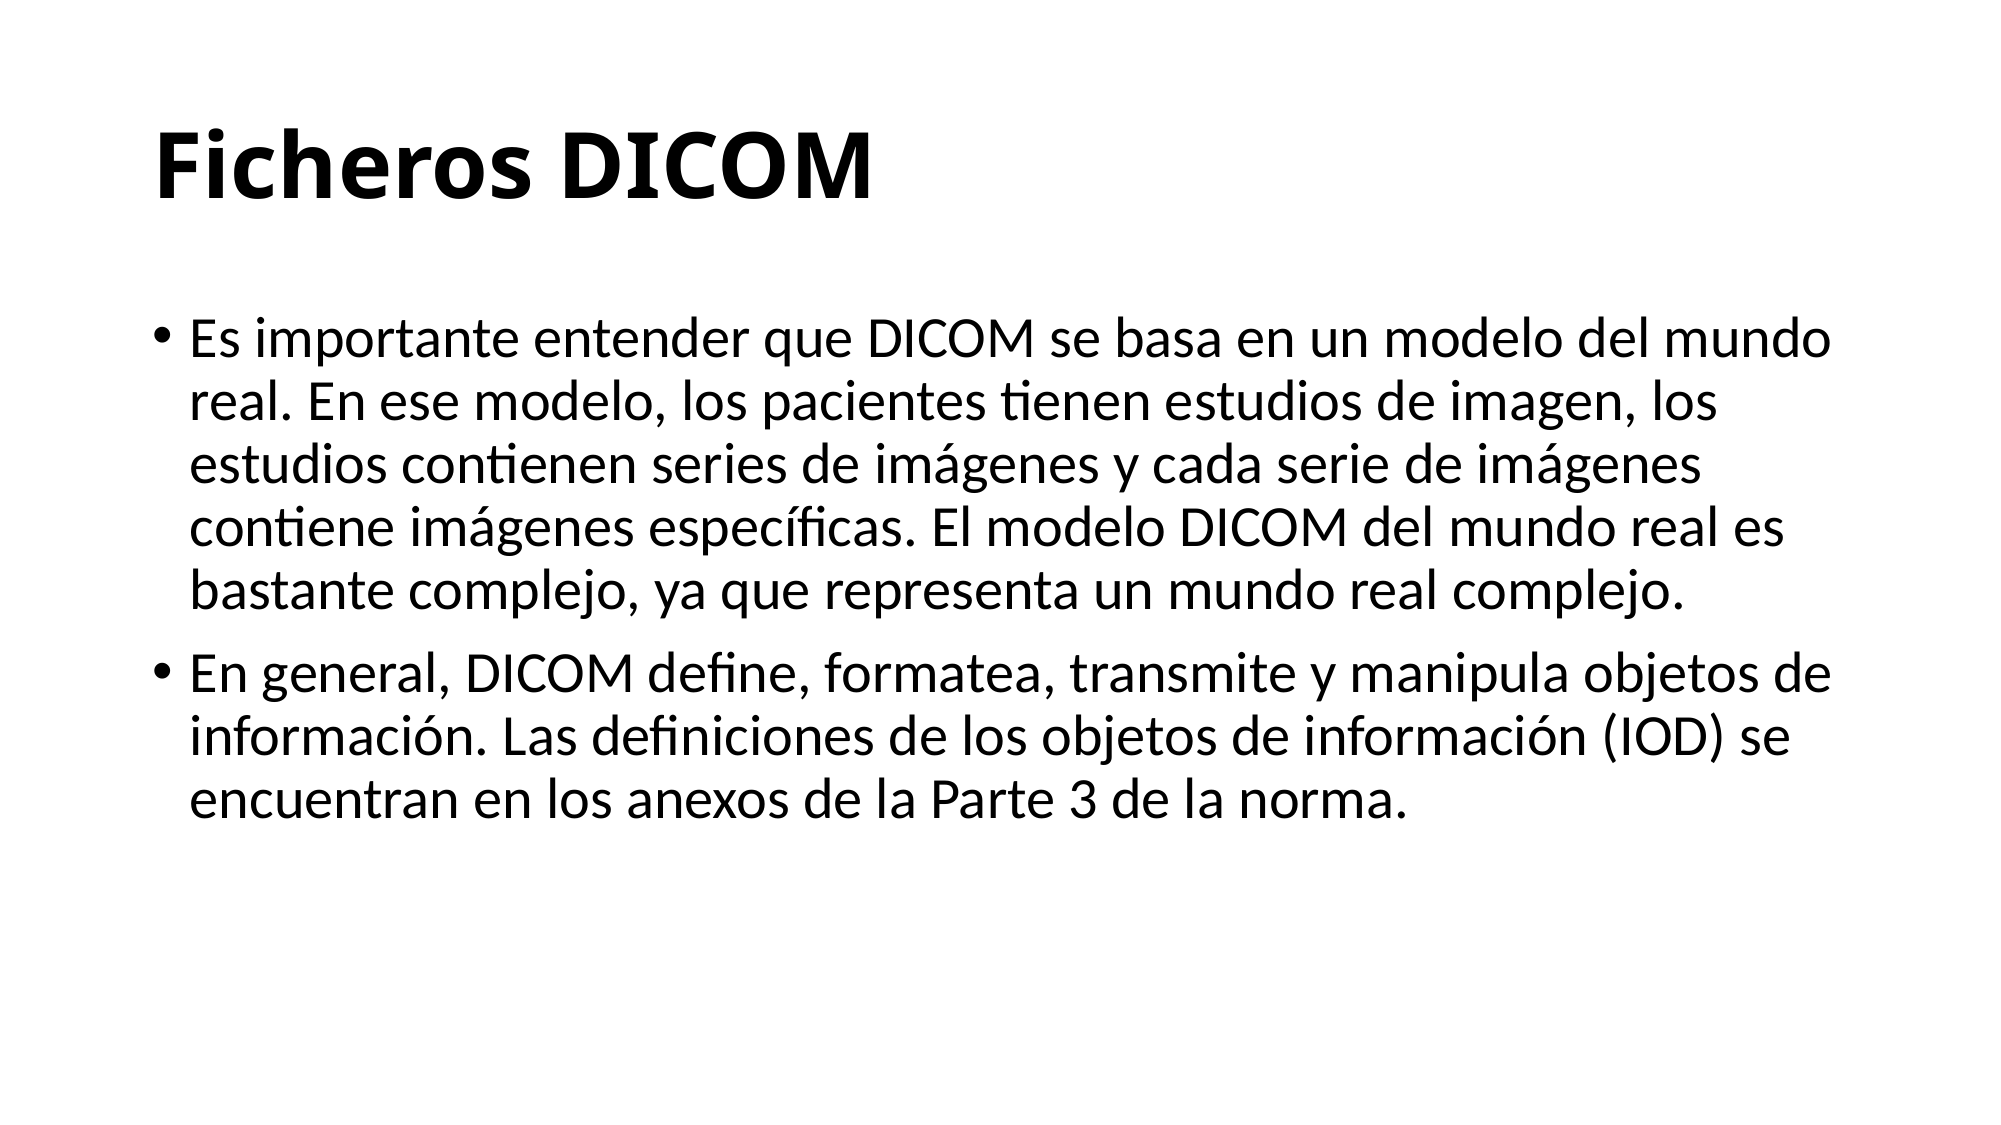

# Ficheros DICOM
Es importante entender que DICOM se basa en un modelo del mundo real. En ese modelo, los pacientes tienen estudios de imagen, los estudios contienen series de imágenes y cada serie de imágenes contiene imágenes específicas. El modelo DICOM del mundo real es bastante complejo, ya que representa un mundo real complejo.
En general, DICOM define, formatea, transmite y manipula objetos de información. Las definiciones de los objetos de información (IOD) se encuentran en los anexos de la Parte 3 de la norma.